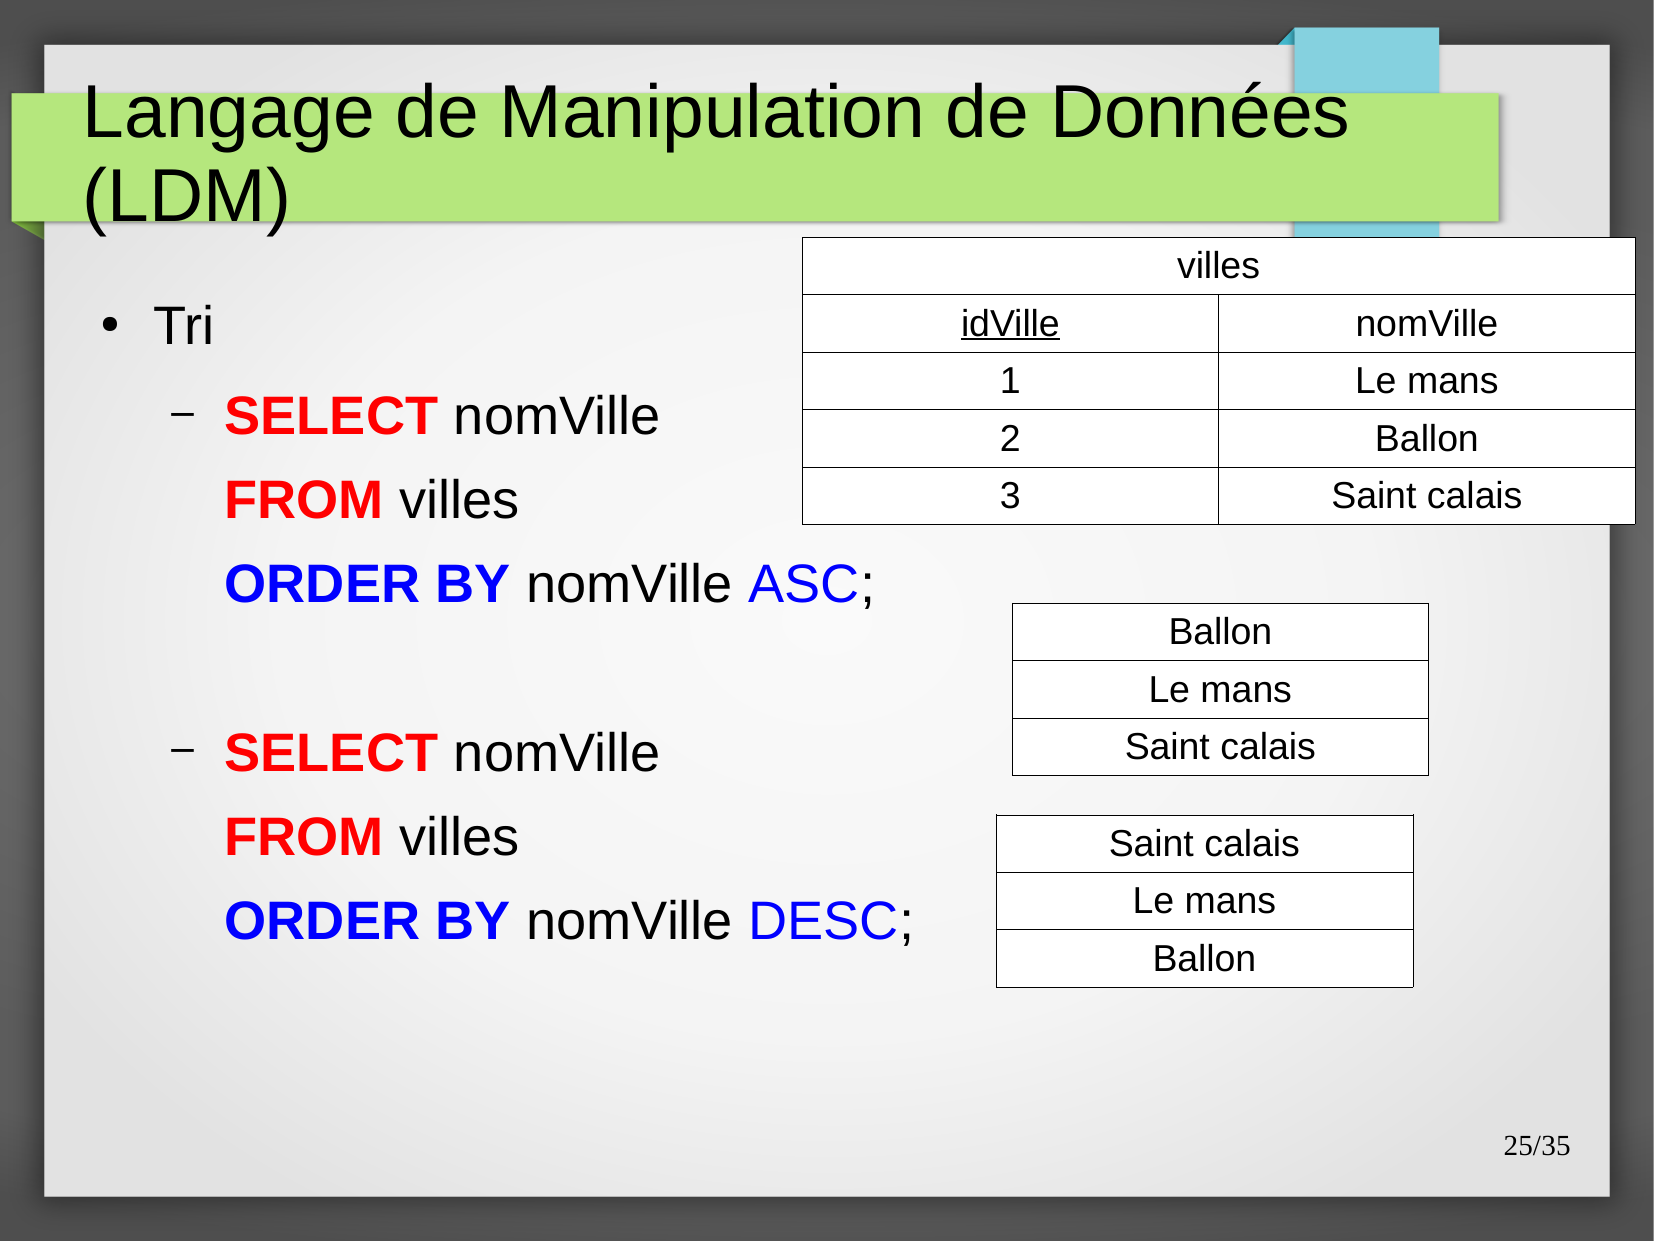

# Langage de Manipulation de Données (LDM)
| villes | |
| --- | --- |
| idVille | nomVille |
| 1 | Le mans |
| 2 | Ballon |
| 3 | Saint calais |
Tri
SELECT nomVille
FROM villes
ORDER BY nomVille ASC;
SELECT nomVille
FROM villes
ORDER BY nomVille DESC;
| Ballon |
| --- |
| Le mans |
| Saint calais |
| Saint calais |
| --- |
| Le mans |
| Ballon |
25